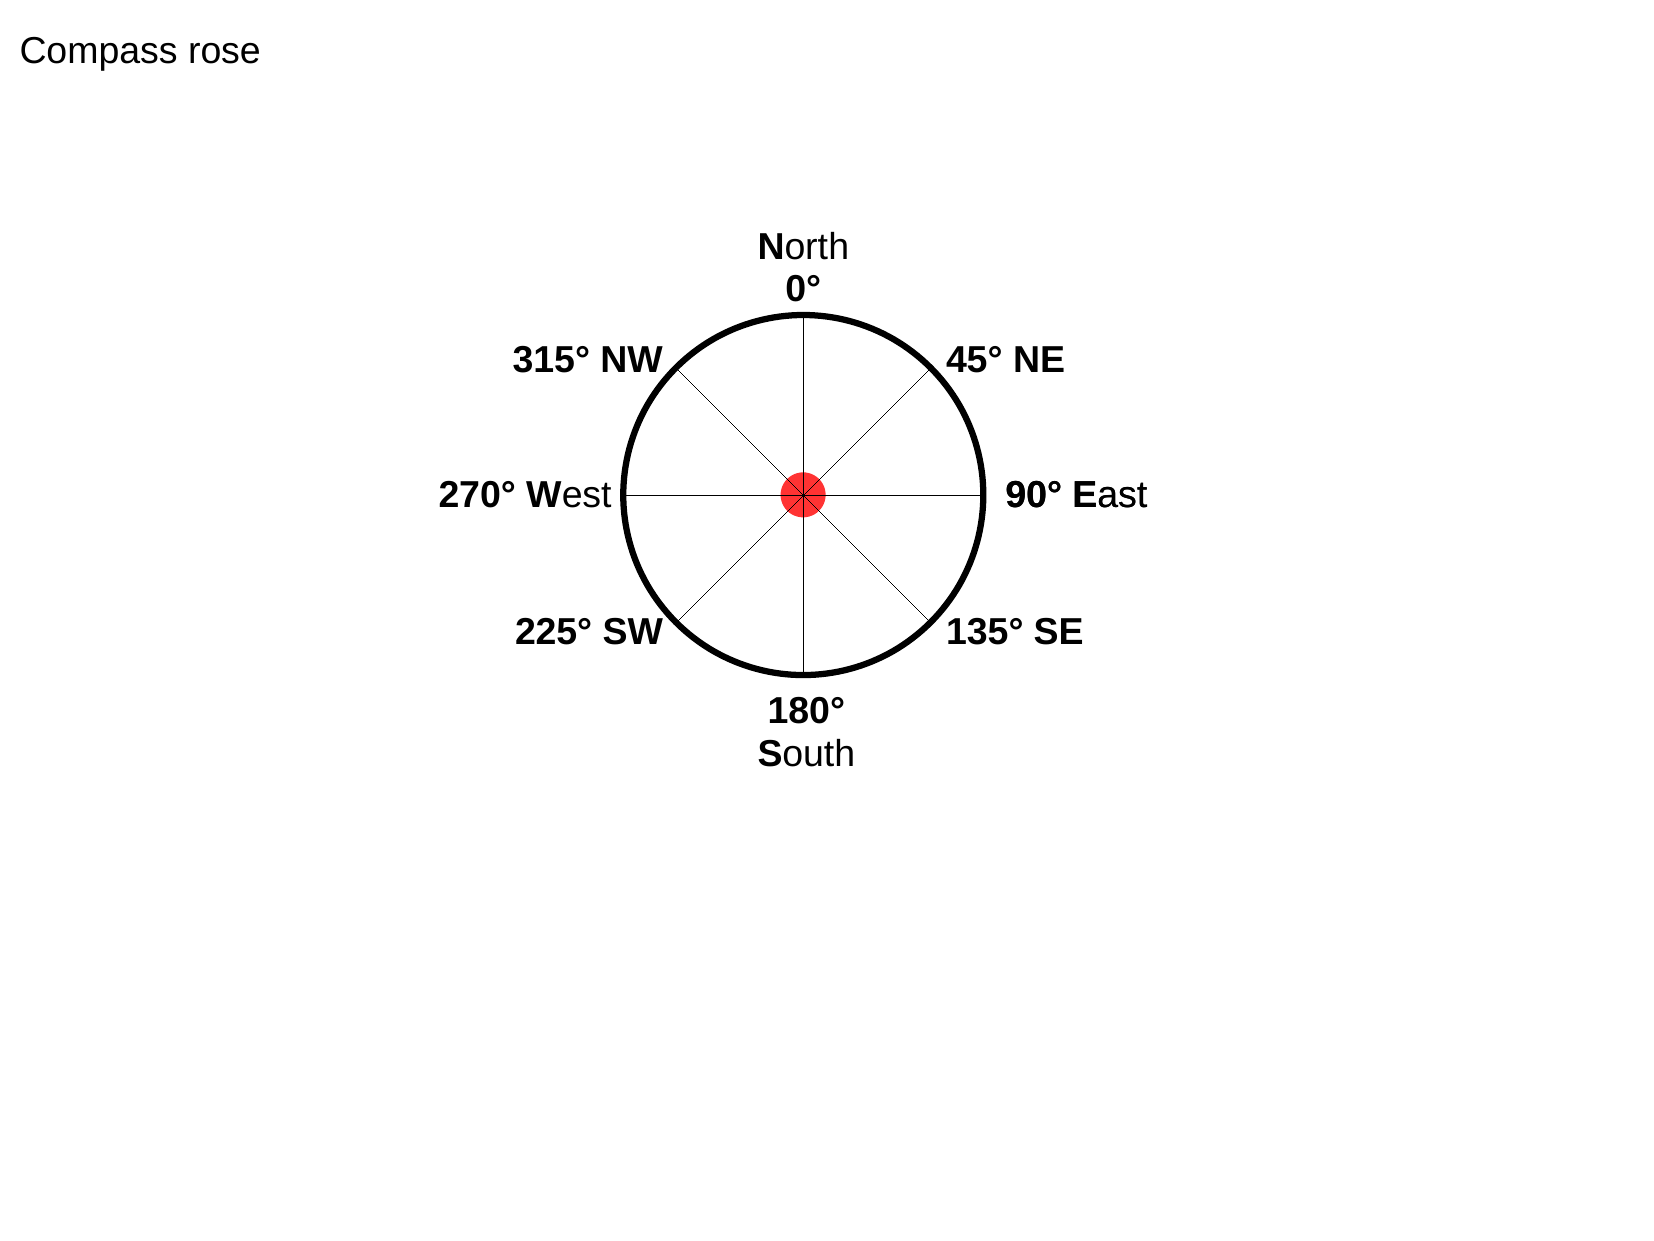

Compass rose
North
0°
315° NW
45° NE
270° West
90° East
90° East
225° SW
135° SE
180°
South